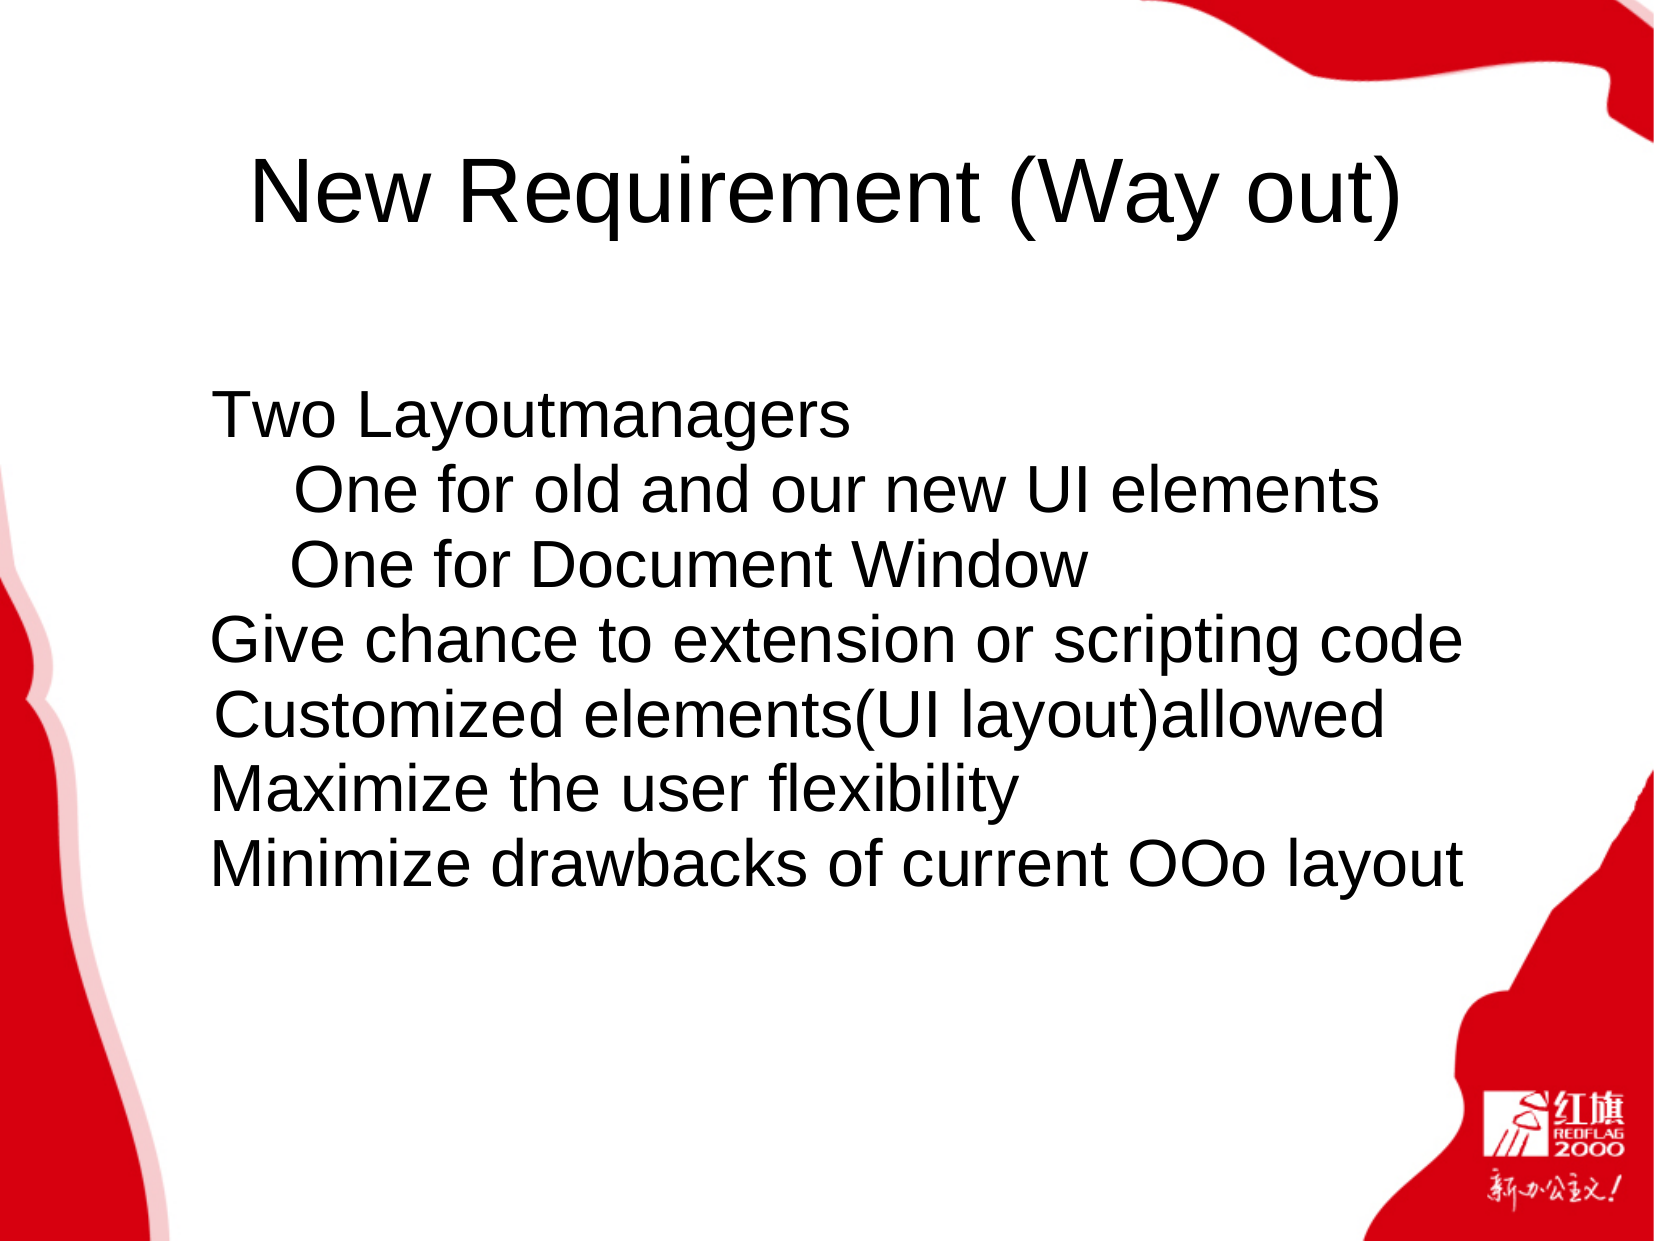

# New Requirement (Way out)
Two Layoutmanagers
One for old and our new UI elements
One for Document Window
Give chance to extension or scripting code
Customized elements(UI layout)allowed
Maximize the user flexibility
Minimize drawbacks of current OOo layout